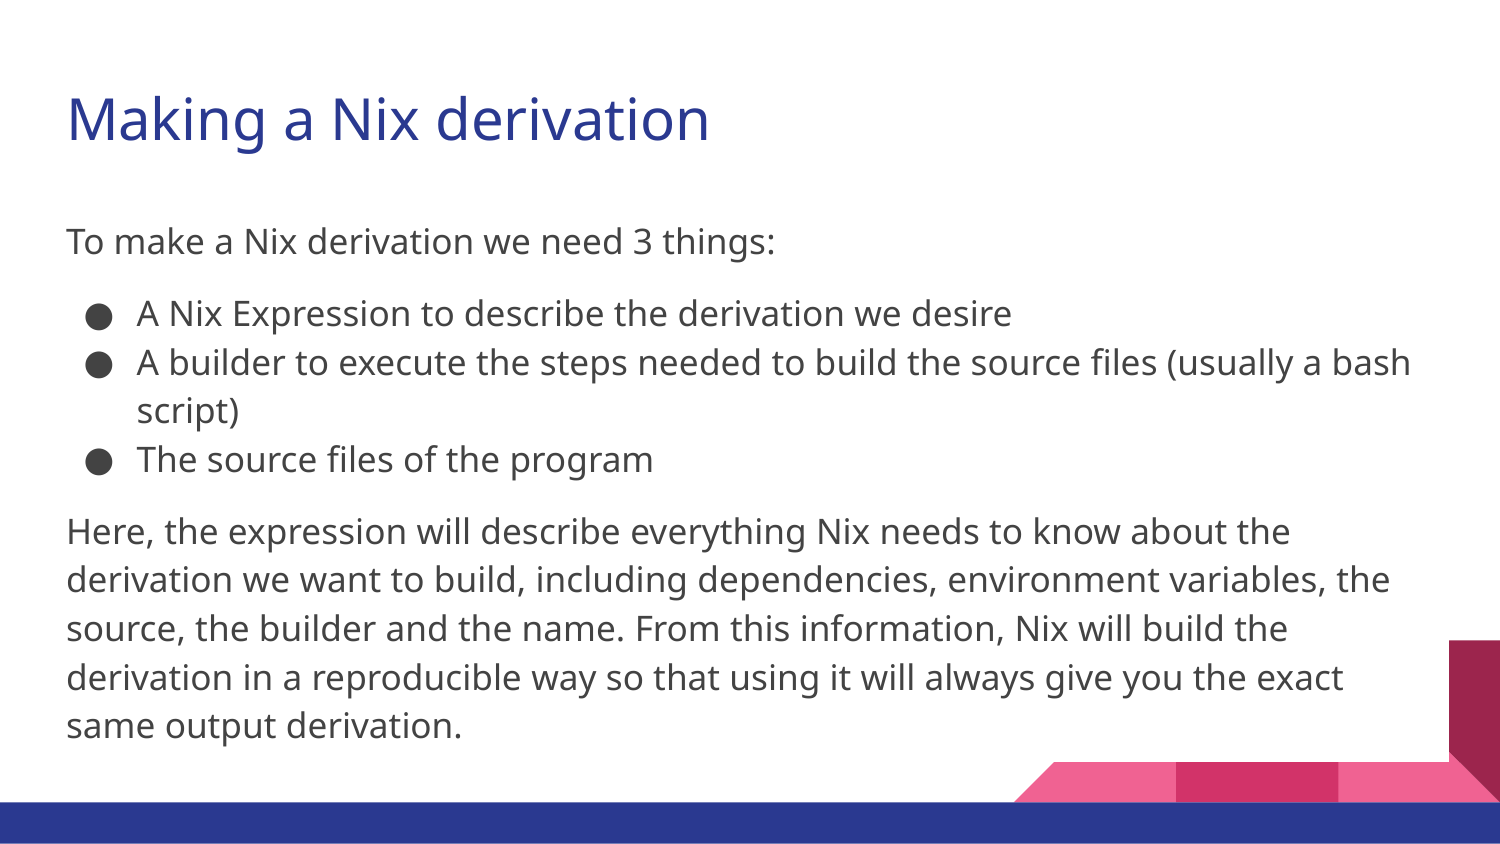

# Making a Nix derivation
To make a Nix derivation we need 3 things:
A Nix Expression to describe the derivation we desire
A builder to execute the steps needed to build the source files (usually a bash script)
The source files of the program
Here, the expression will describe everything Nix needs to know about the derivation we want to build, including dependencies, environment variables, the source, the builder and the name. From this information, Nix will build the derivation in a reproducible way so that using it will always give you the exact same output derivation.